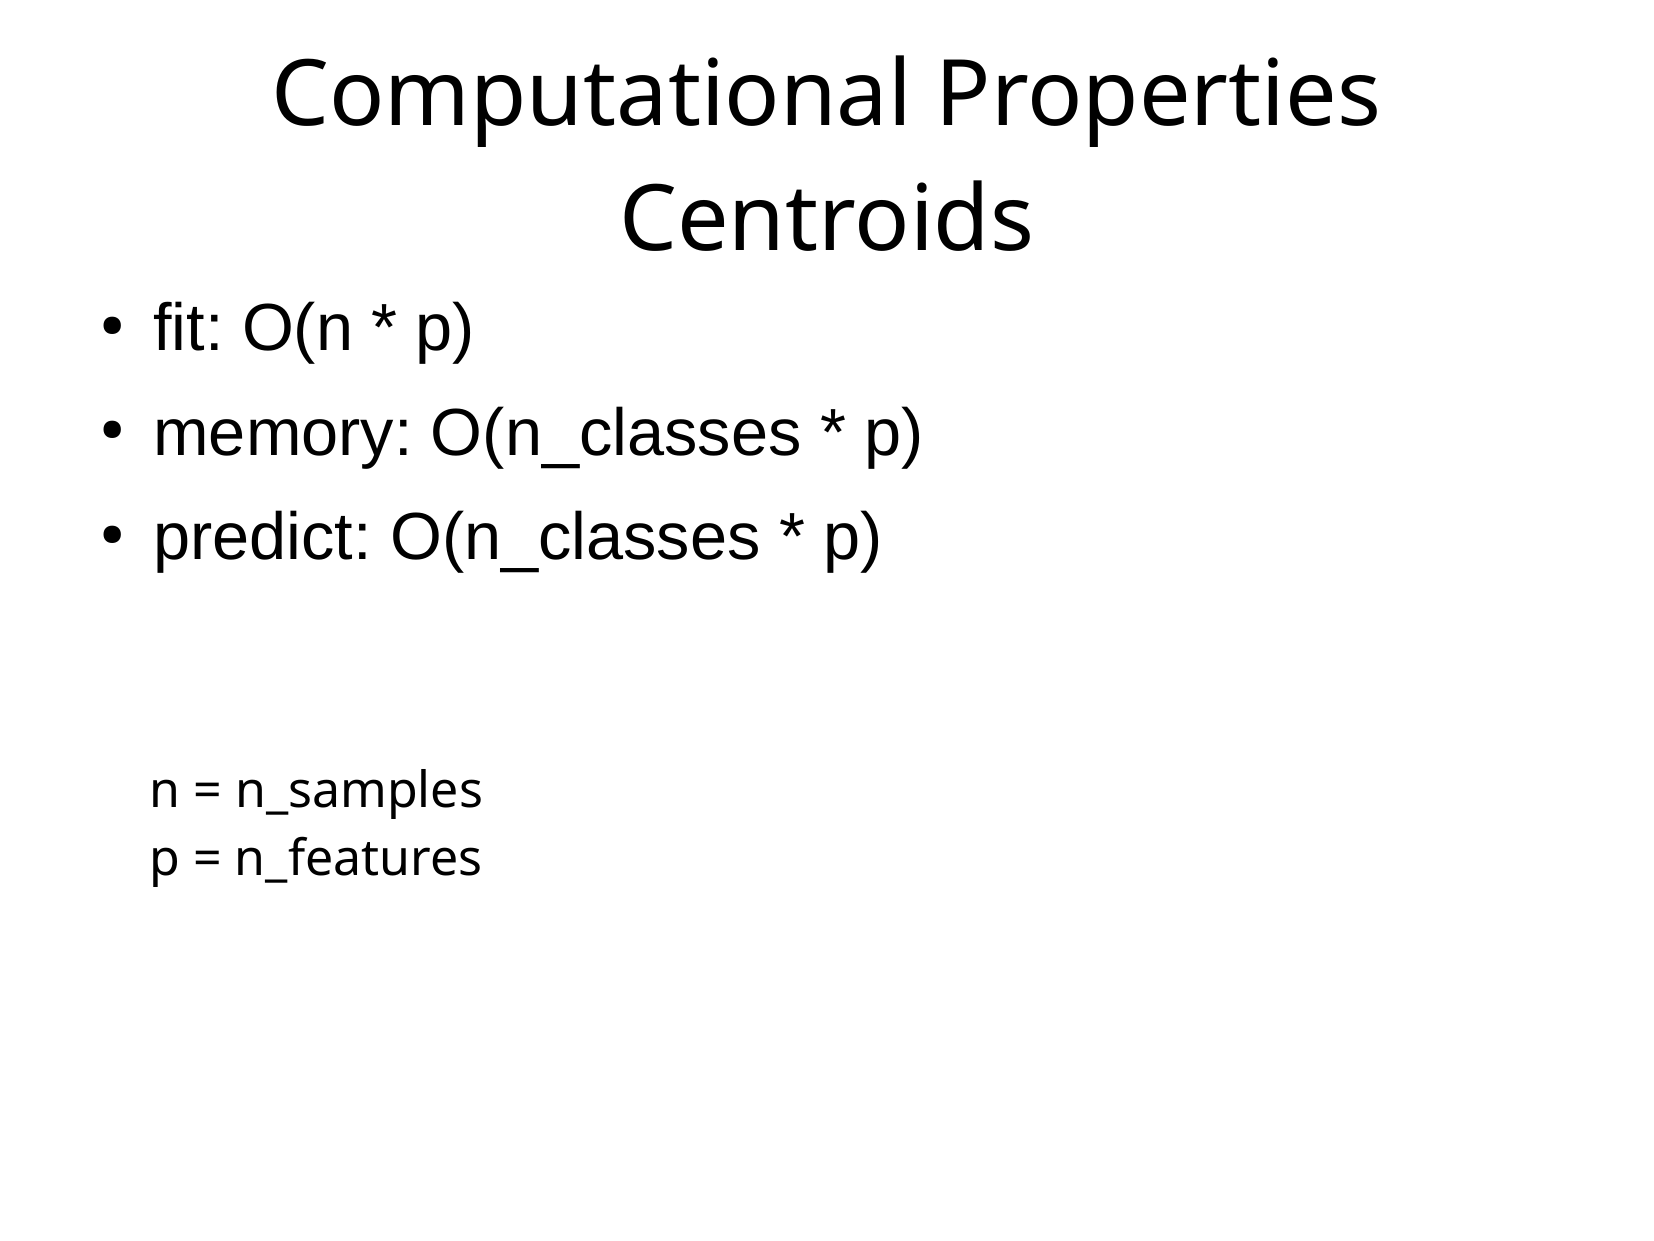

# Computational Properties Centroids
fit: O(n * p)
memory: O(n_classes * p)
predict: O(n_classes * p)
n = n_samples
p = n_features